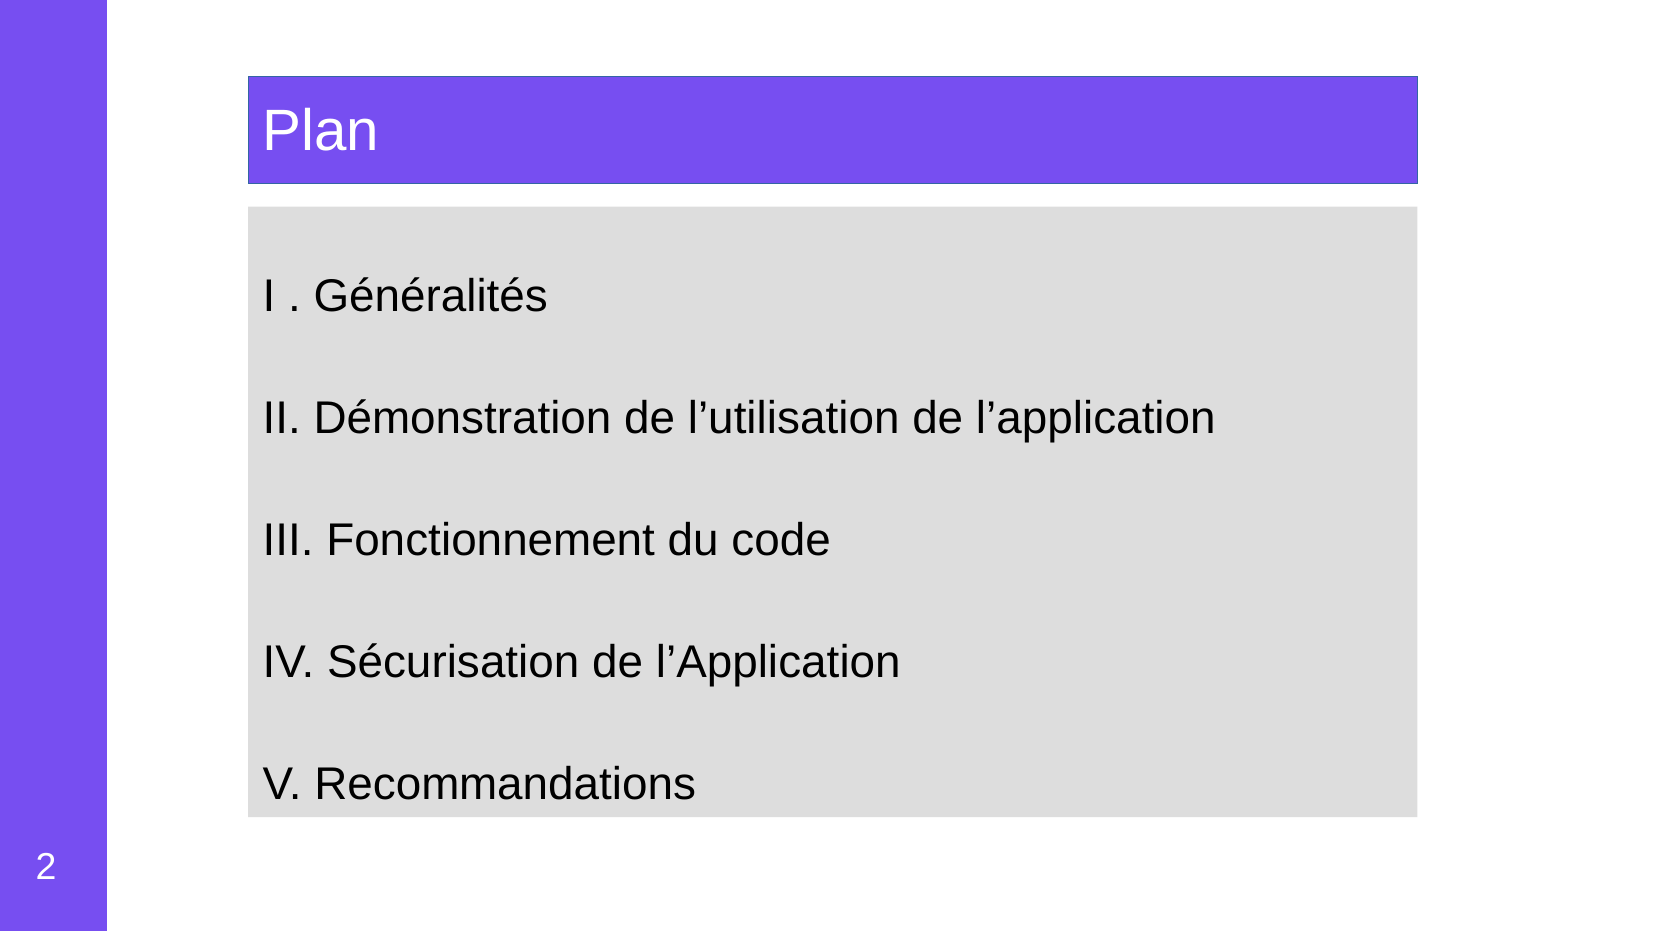

Plan
I . Généralités
II. Démonstration de l’utilisation de l’application
III. Fonctionnement du code
IV. Sécurisation de l’Application
V. Recommandations